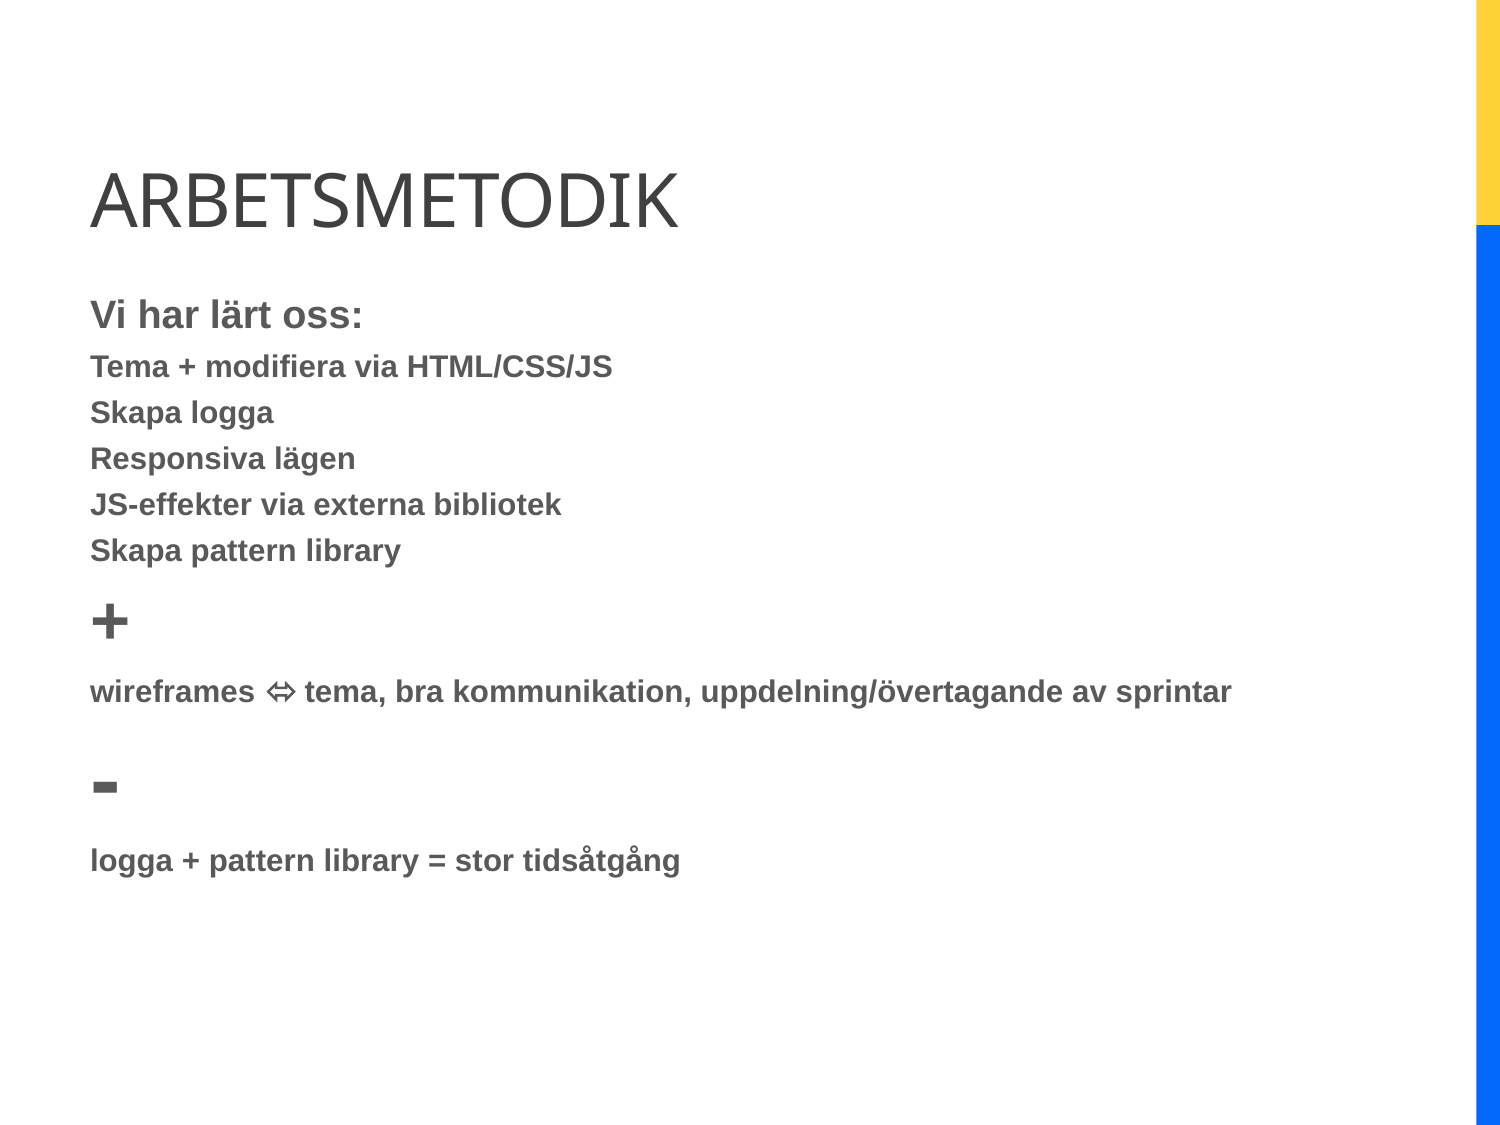

# arbetsmetodik
Vi har lärt oss:
Tema + modifiera via HTML/CSS/JS
Skapa logga
Responsiva lägen
JS-effekter via externa bibliotek
Skapa pattern library
+
wireframes  tema, bra kommunikation, uppdelning/övertagande av sprintar
-
logga + pattern library = stor tidsåtgång